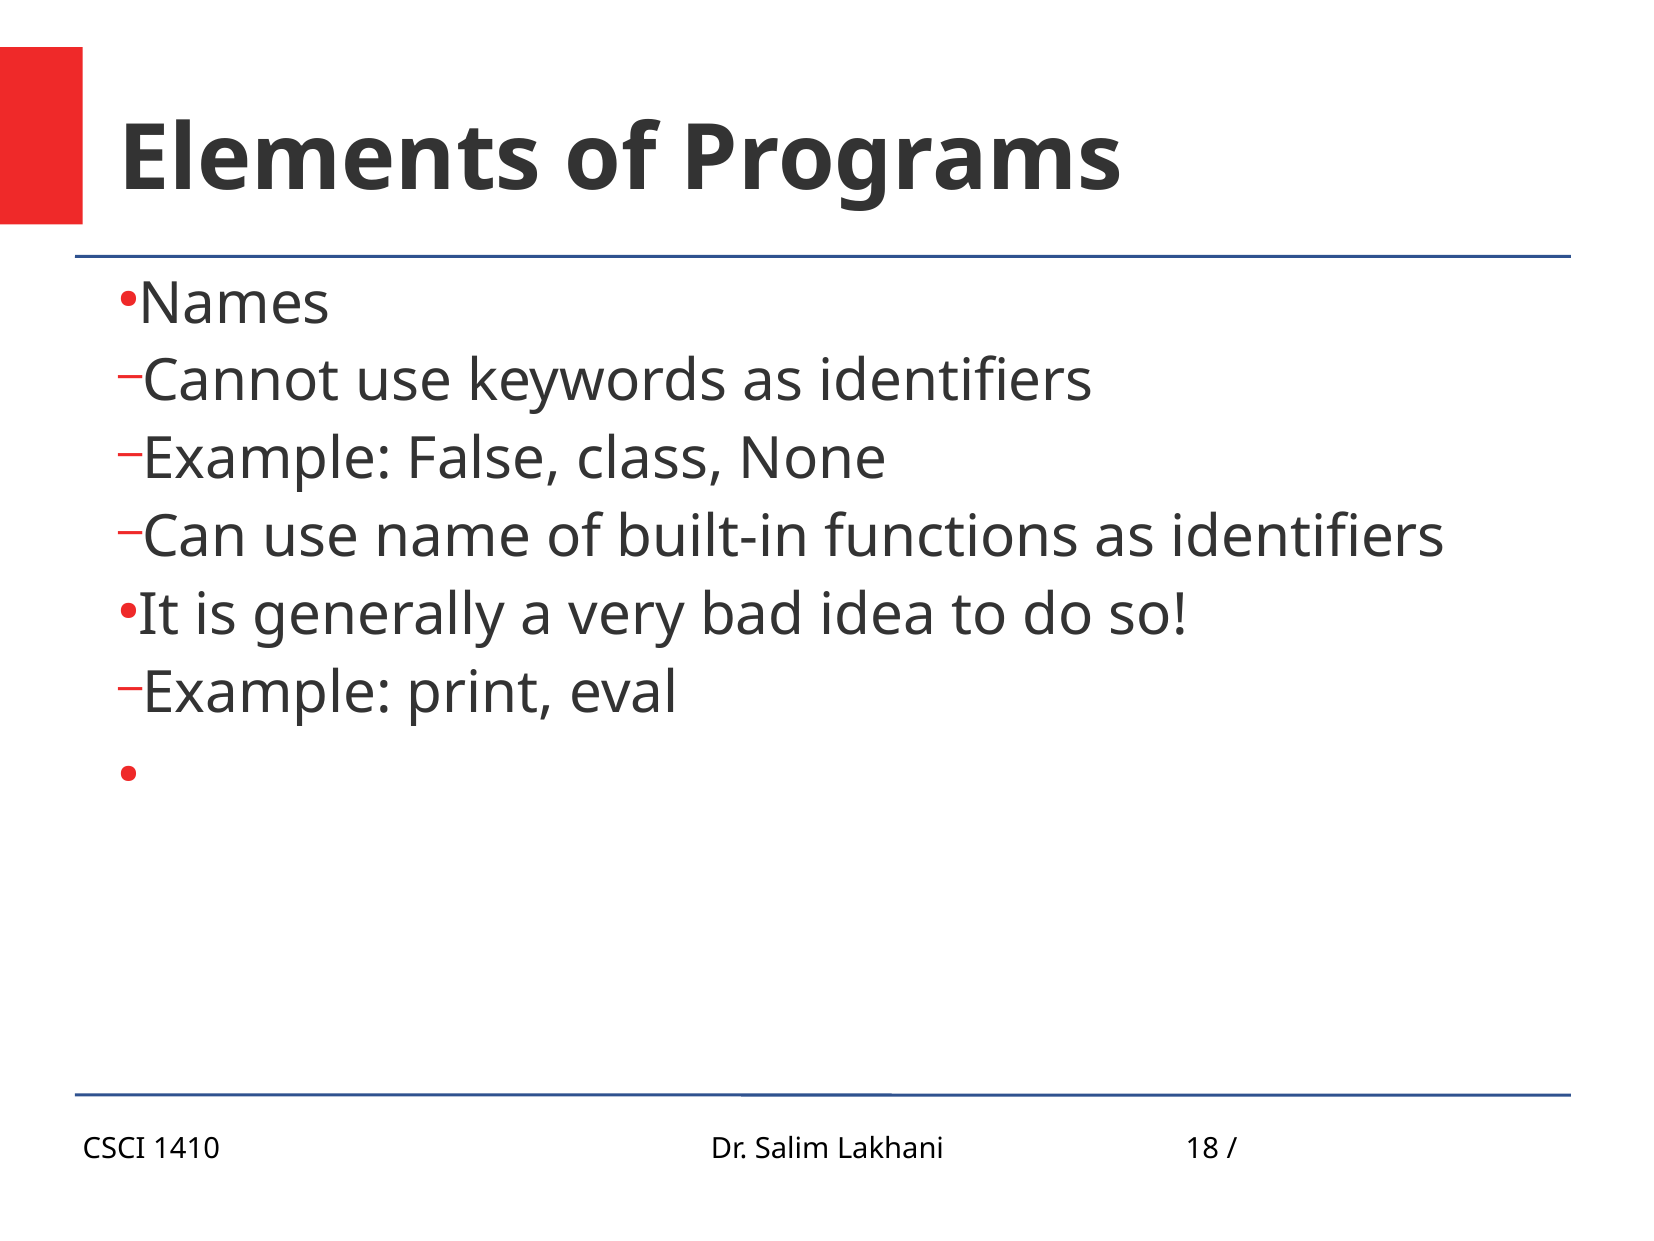

# Elements of Programs
Names
Cannot use keywords as identifiers
Example: False, class, None
Can use name of built-in functions as identifiers
It is generally a very bad idea to do so!
Example: print, eval
CSCI 1410
Dr. Salim Lakhani